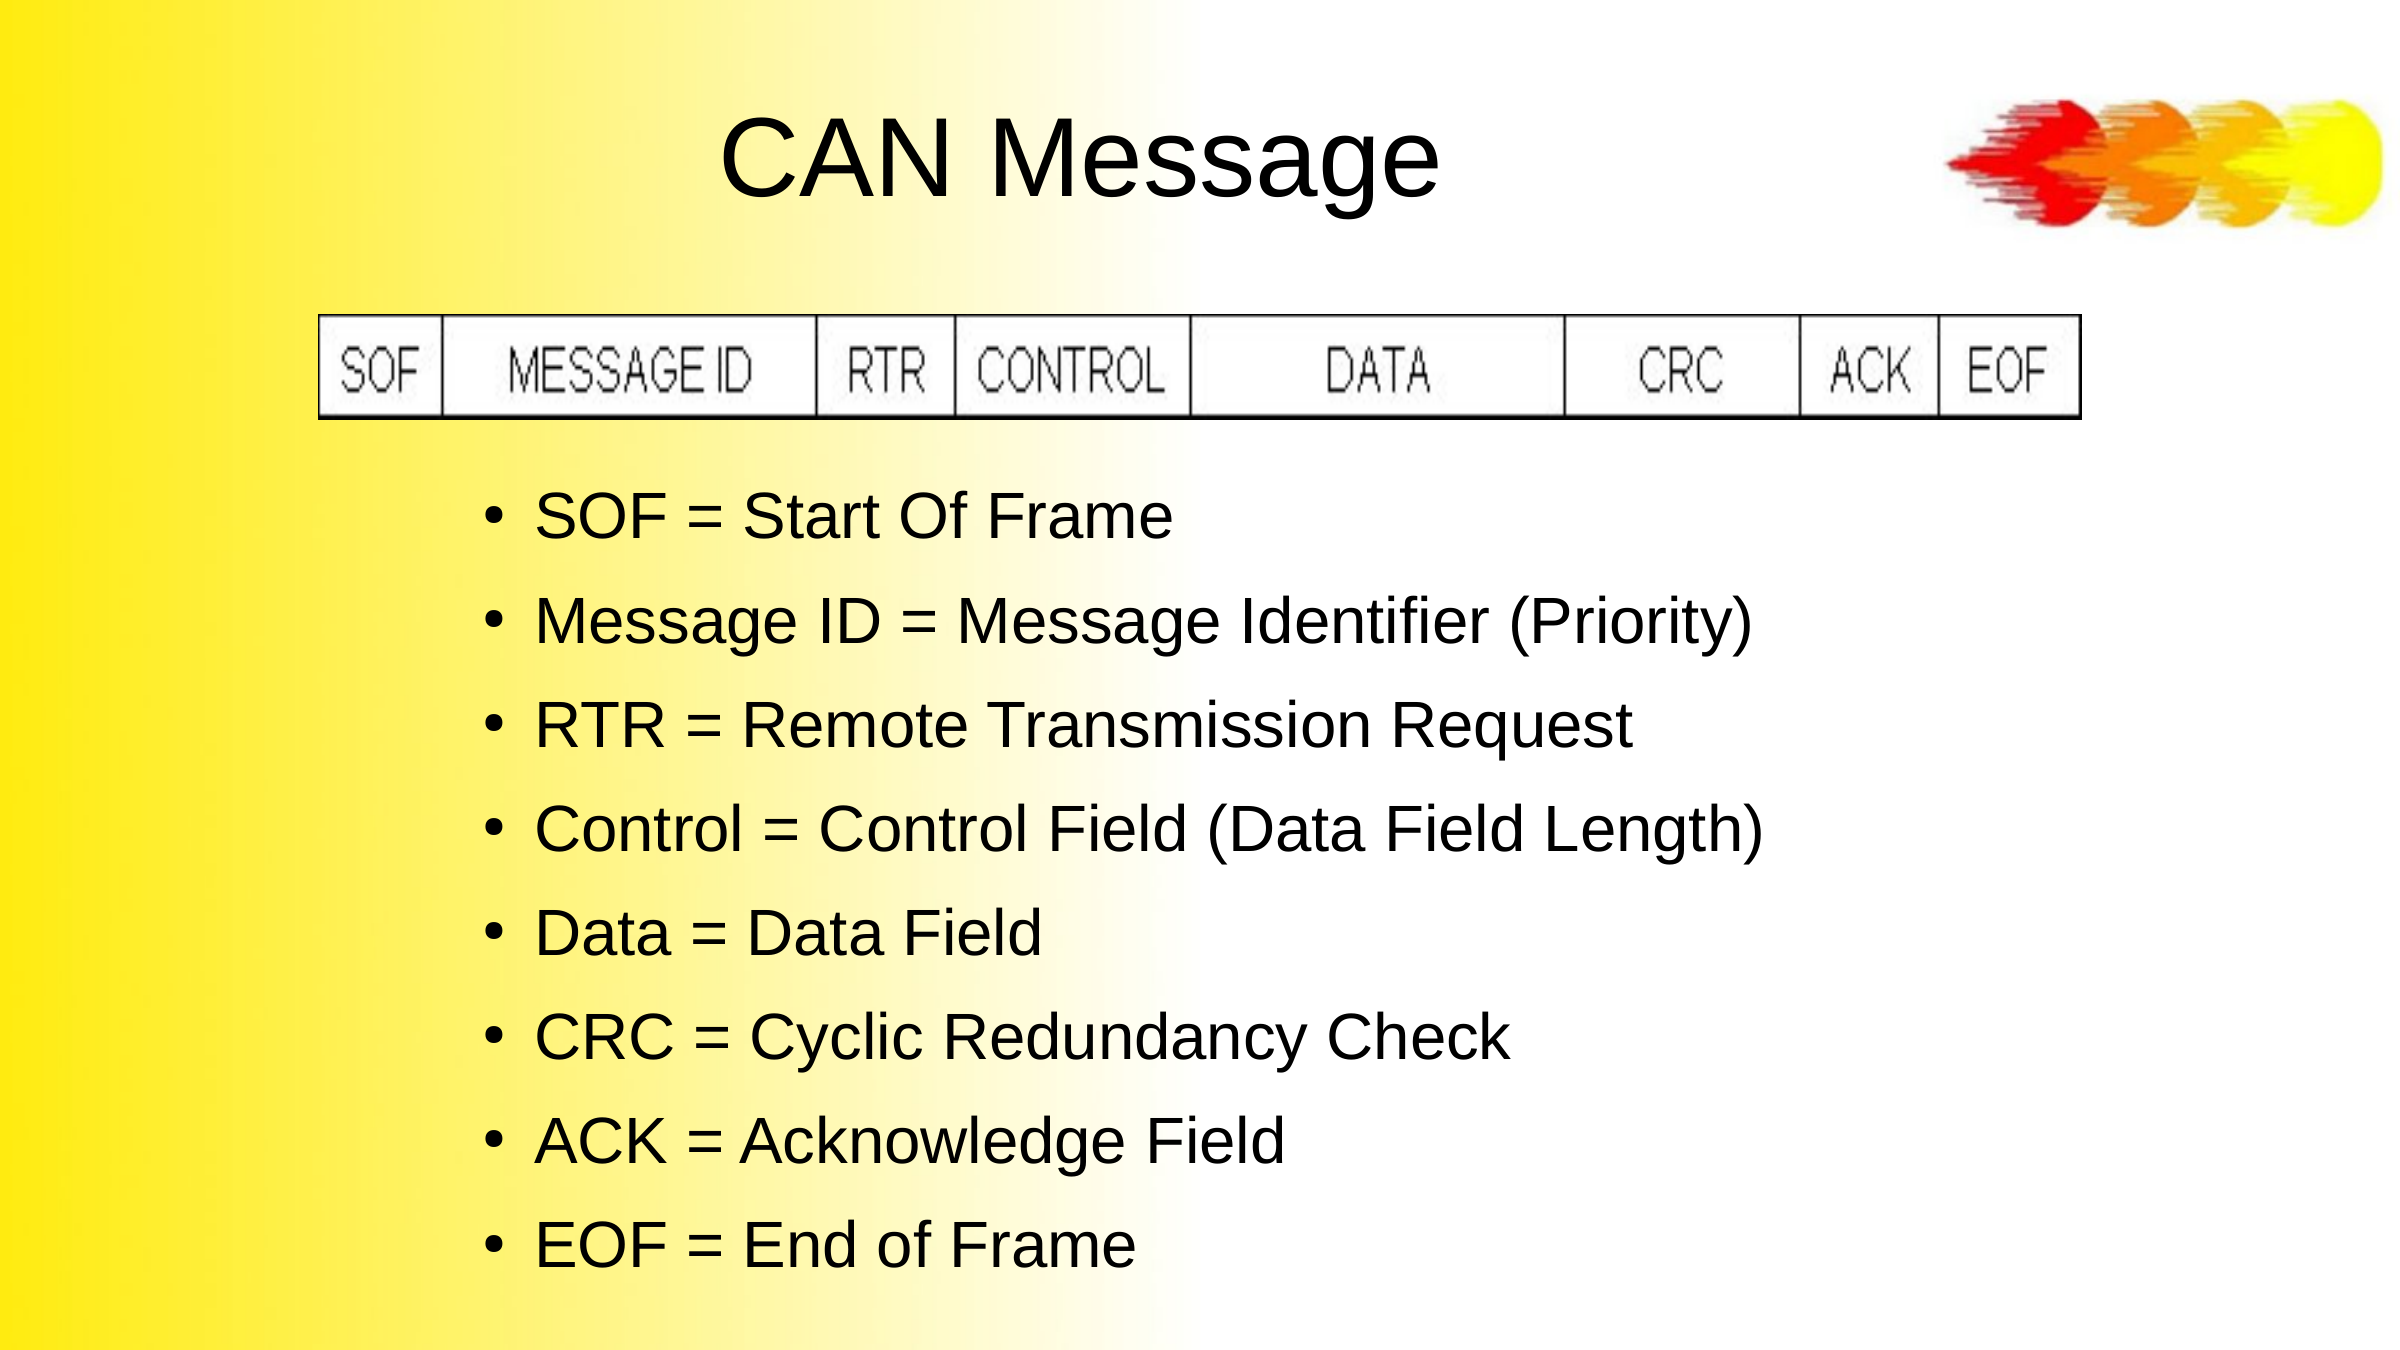

# CAN Message
SOF = Start Of Frame
Message ID = Message Identifier (Priority)
RTR = Remote Transmission Request
Control = Control Field (Data Field Length)
Data = Data Field
CRC = Cyclic Redundancy Check
ACK = Acknowledge Field
EOF = End of Frame